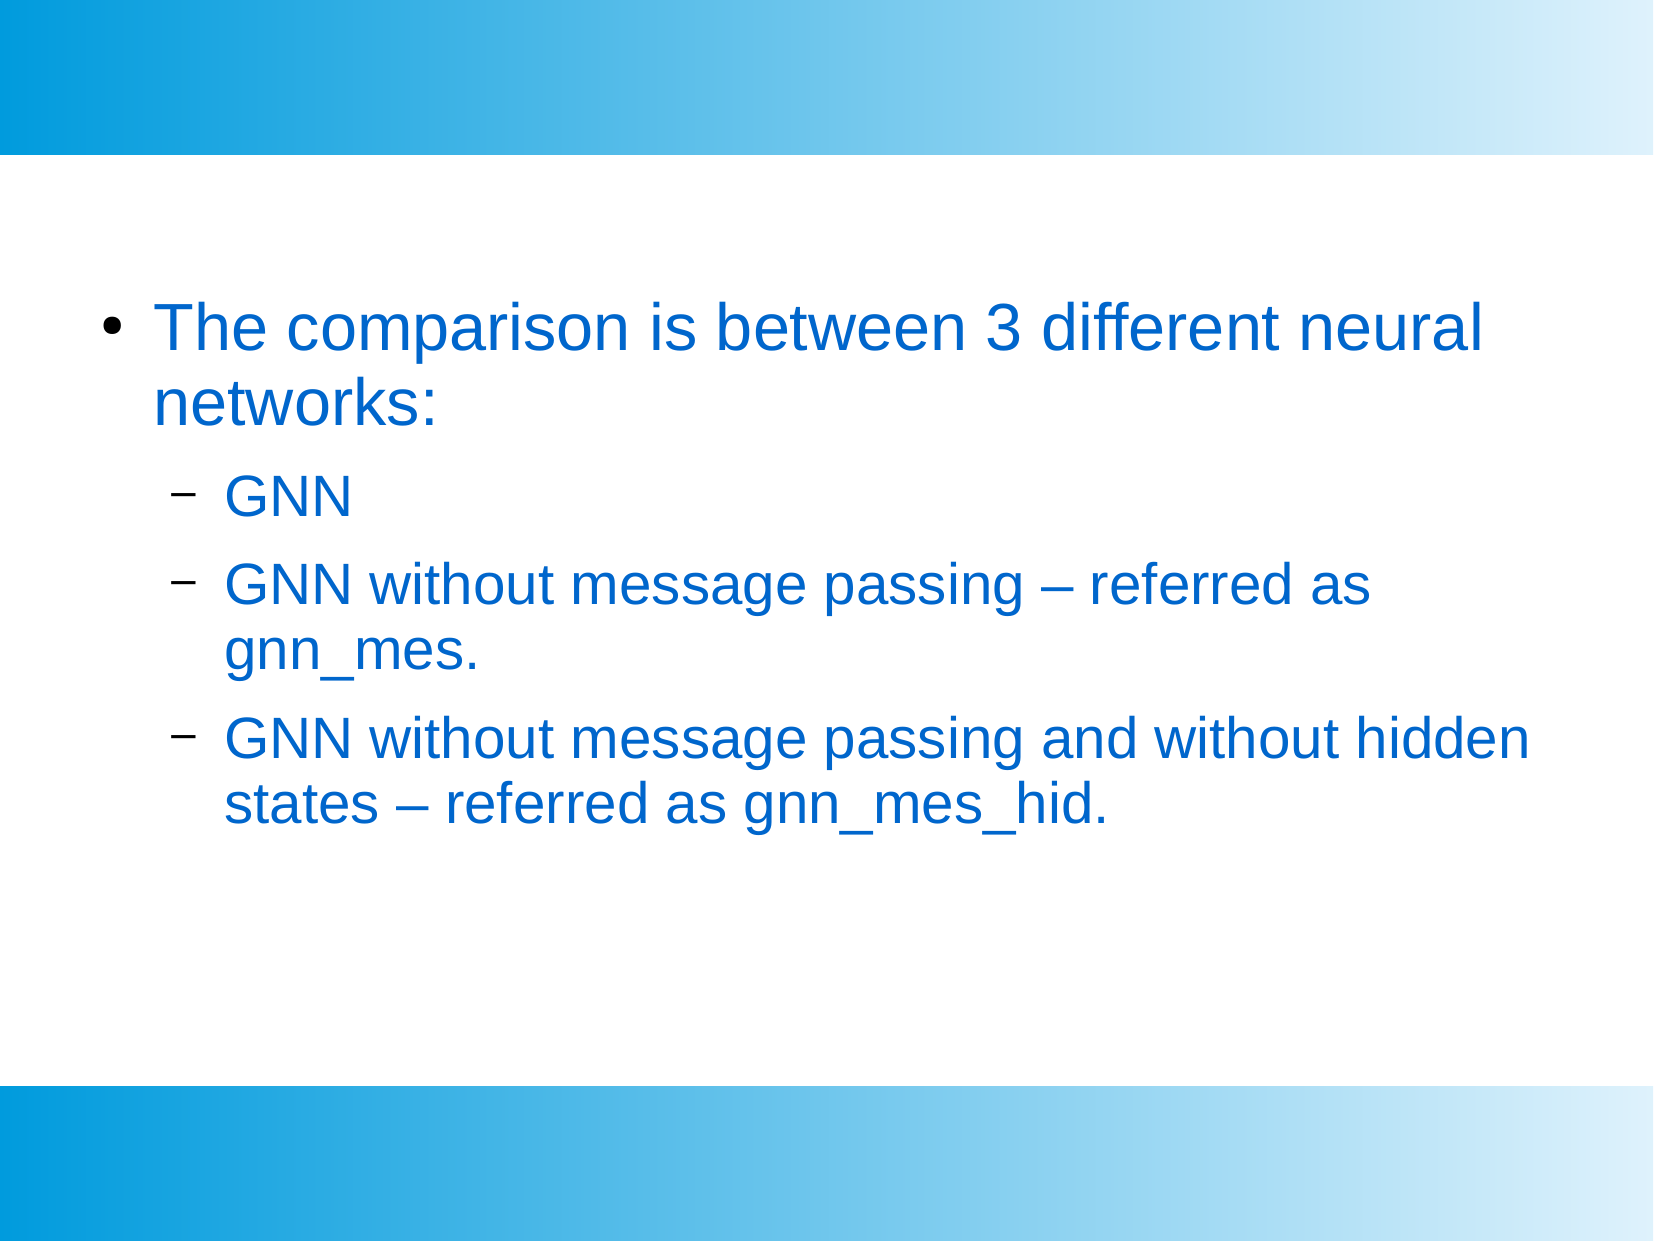

# The comparison is between 3 different neural networks:
GNN
GNN without message passing – referred as gnn_mes.
GNN without message passing and without hidden states – referred as gnn_mes_hid.